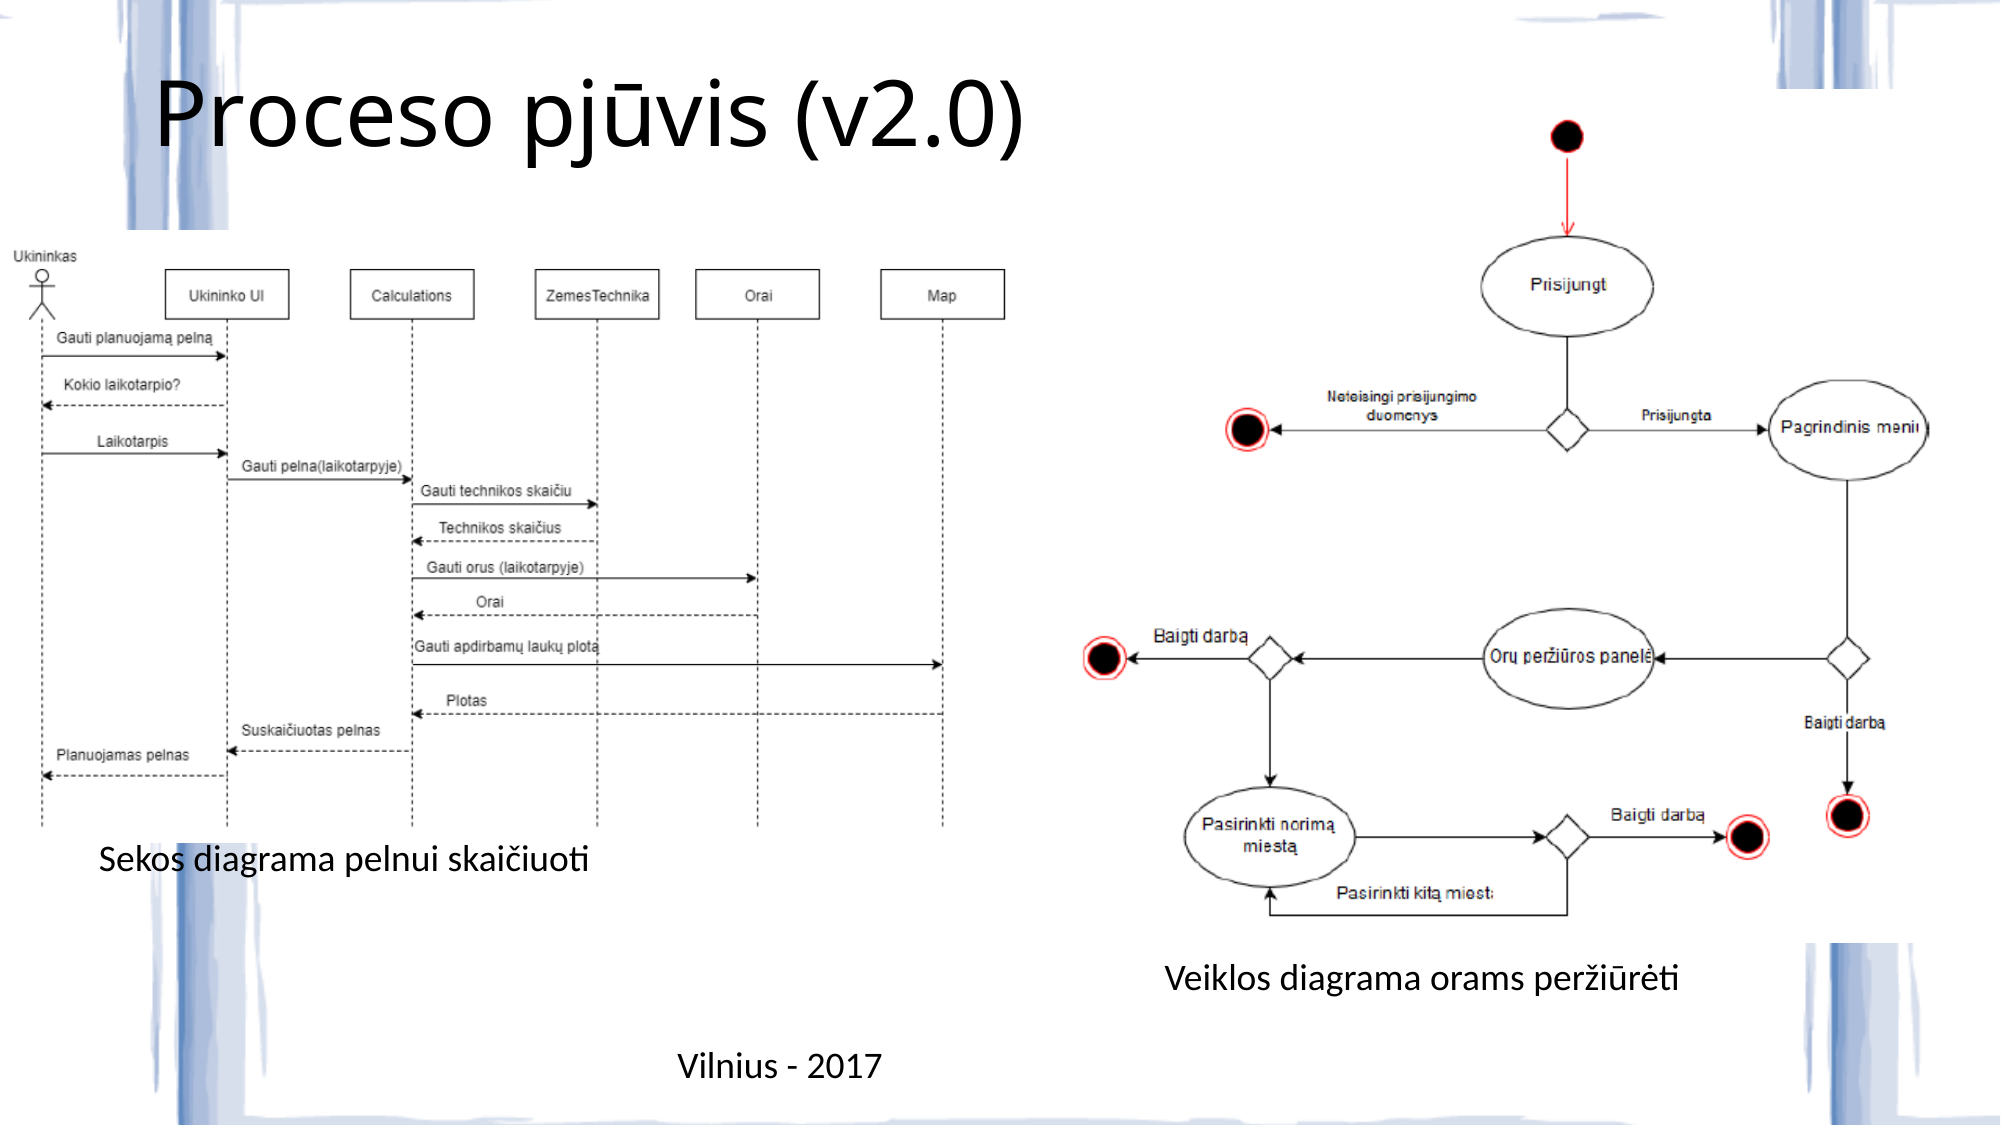

# Proceso pjūvis (v2.0)
Sekos diagrama pelnui skaičiuoti
Veiklos diagrama orams peržiūrėti
Vilnius - 2017